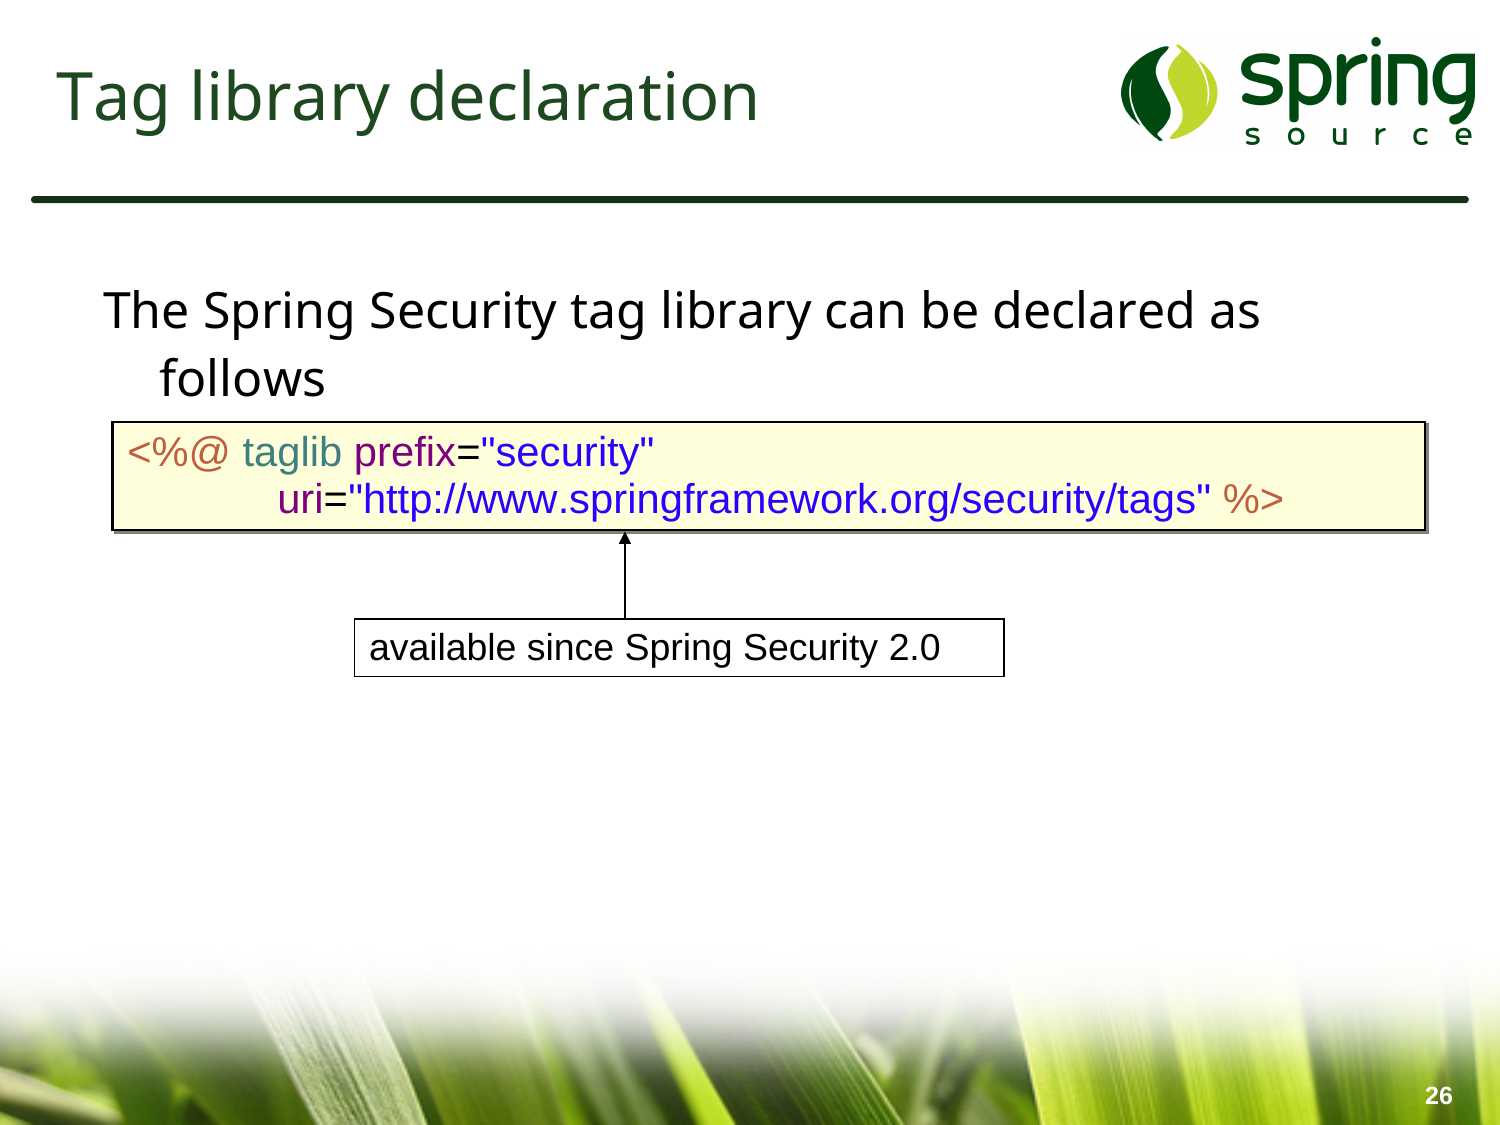

# Tag library declaration
The Spring Security tag library can be declared as follows
<%@ taglib prefix="security"
	uri="http://www.springframework.org/security/tags" %>
available since Spring Security 2.0